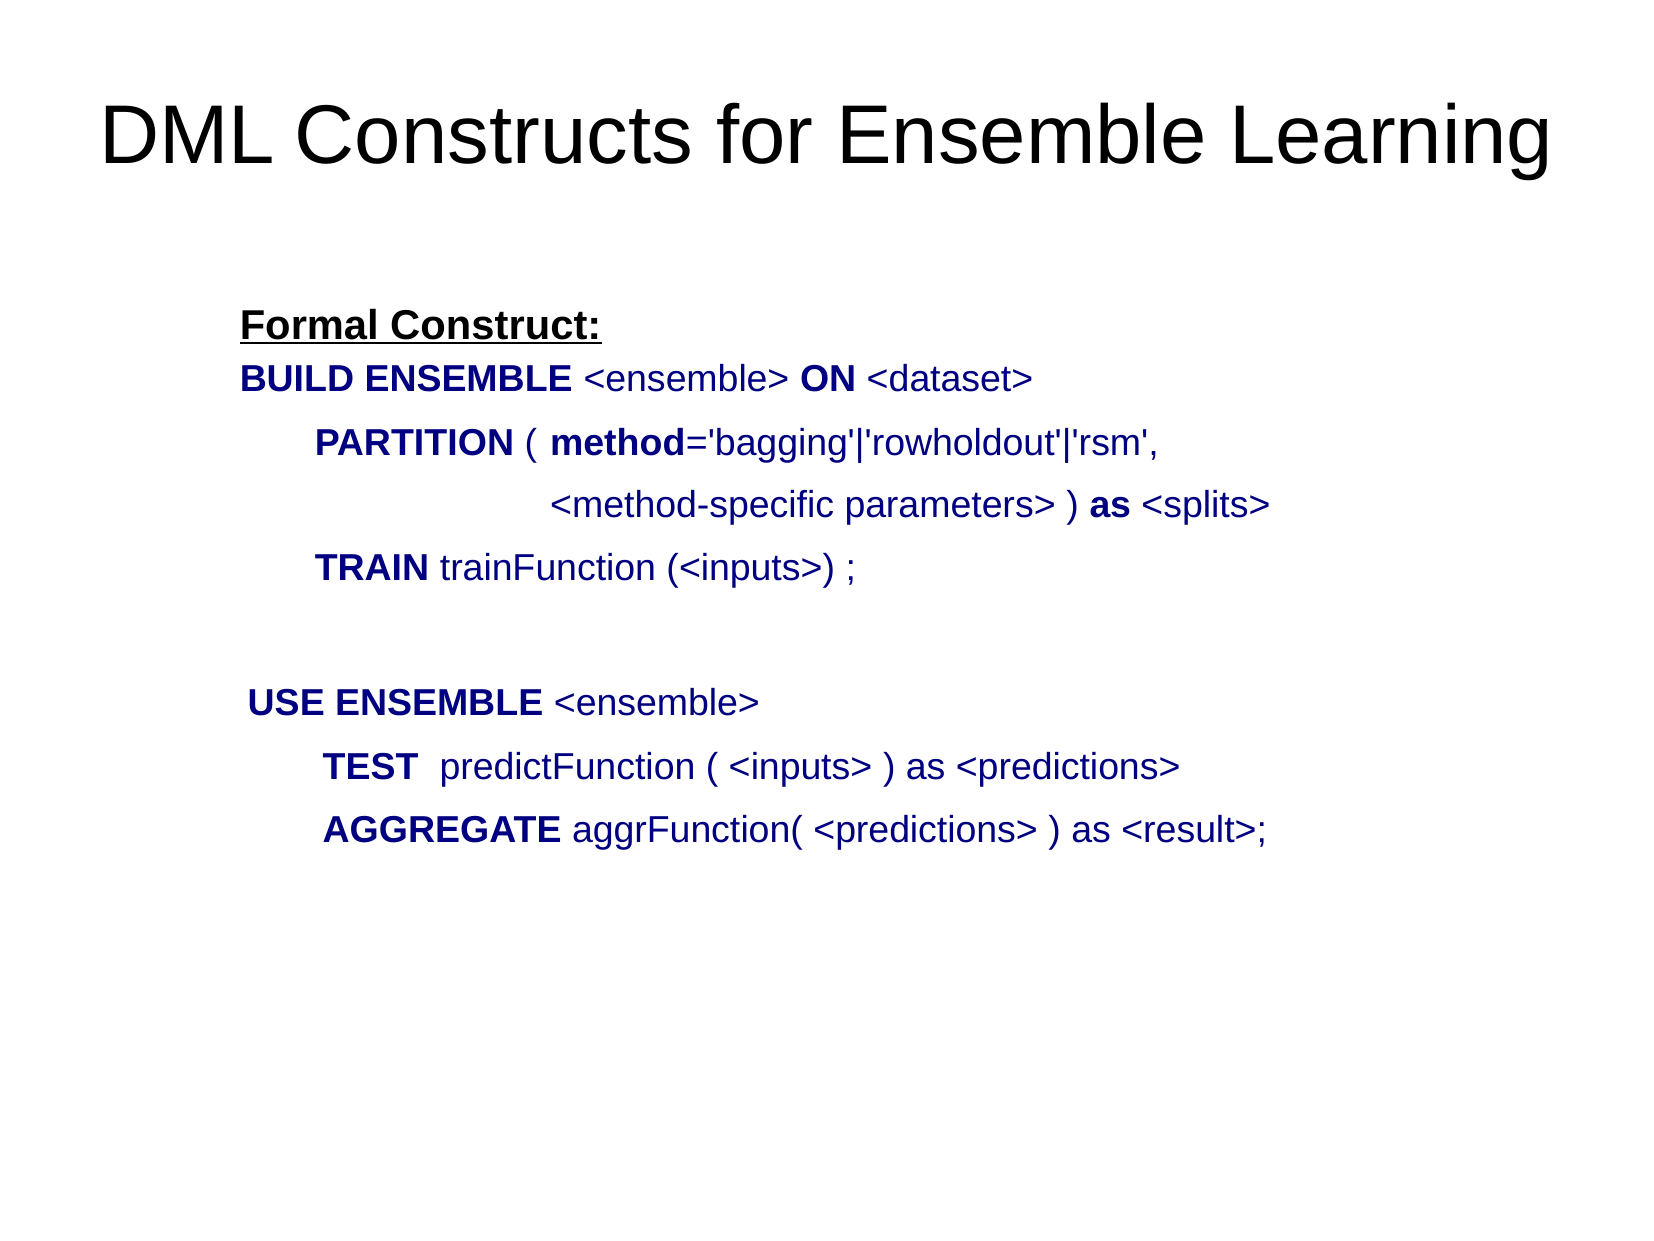

# DML Constructs for Ensemble Learning
Formal Construct:
BUILD ENSEMBLE <ensemble> ON <dataset>
	PARTITION (	 method='bagging'|'rowholdout'|'rsm',
				 <method-specific parameters> ) as <splits>
	TRAIN trainFunction (<inputs>) ;
USE ENSEMBLE <ensemble>
	TEST predictFunction ( <inputs> ) as <predictions>
	AGGREGATE aggrFunction( <predictions> ) as <result>;